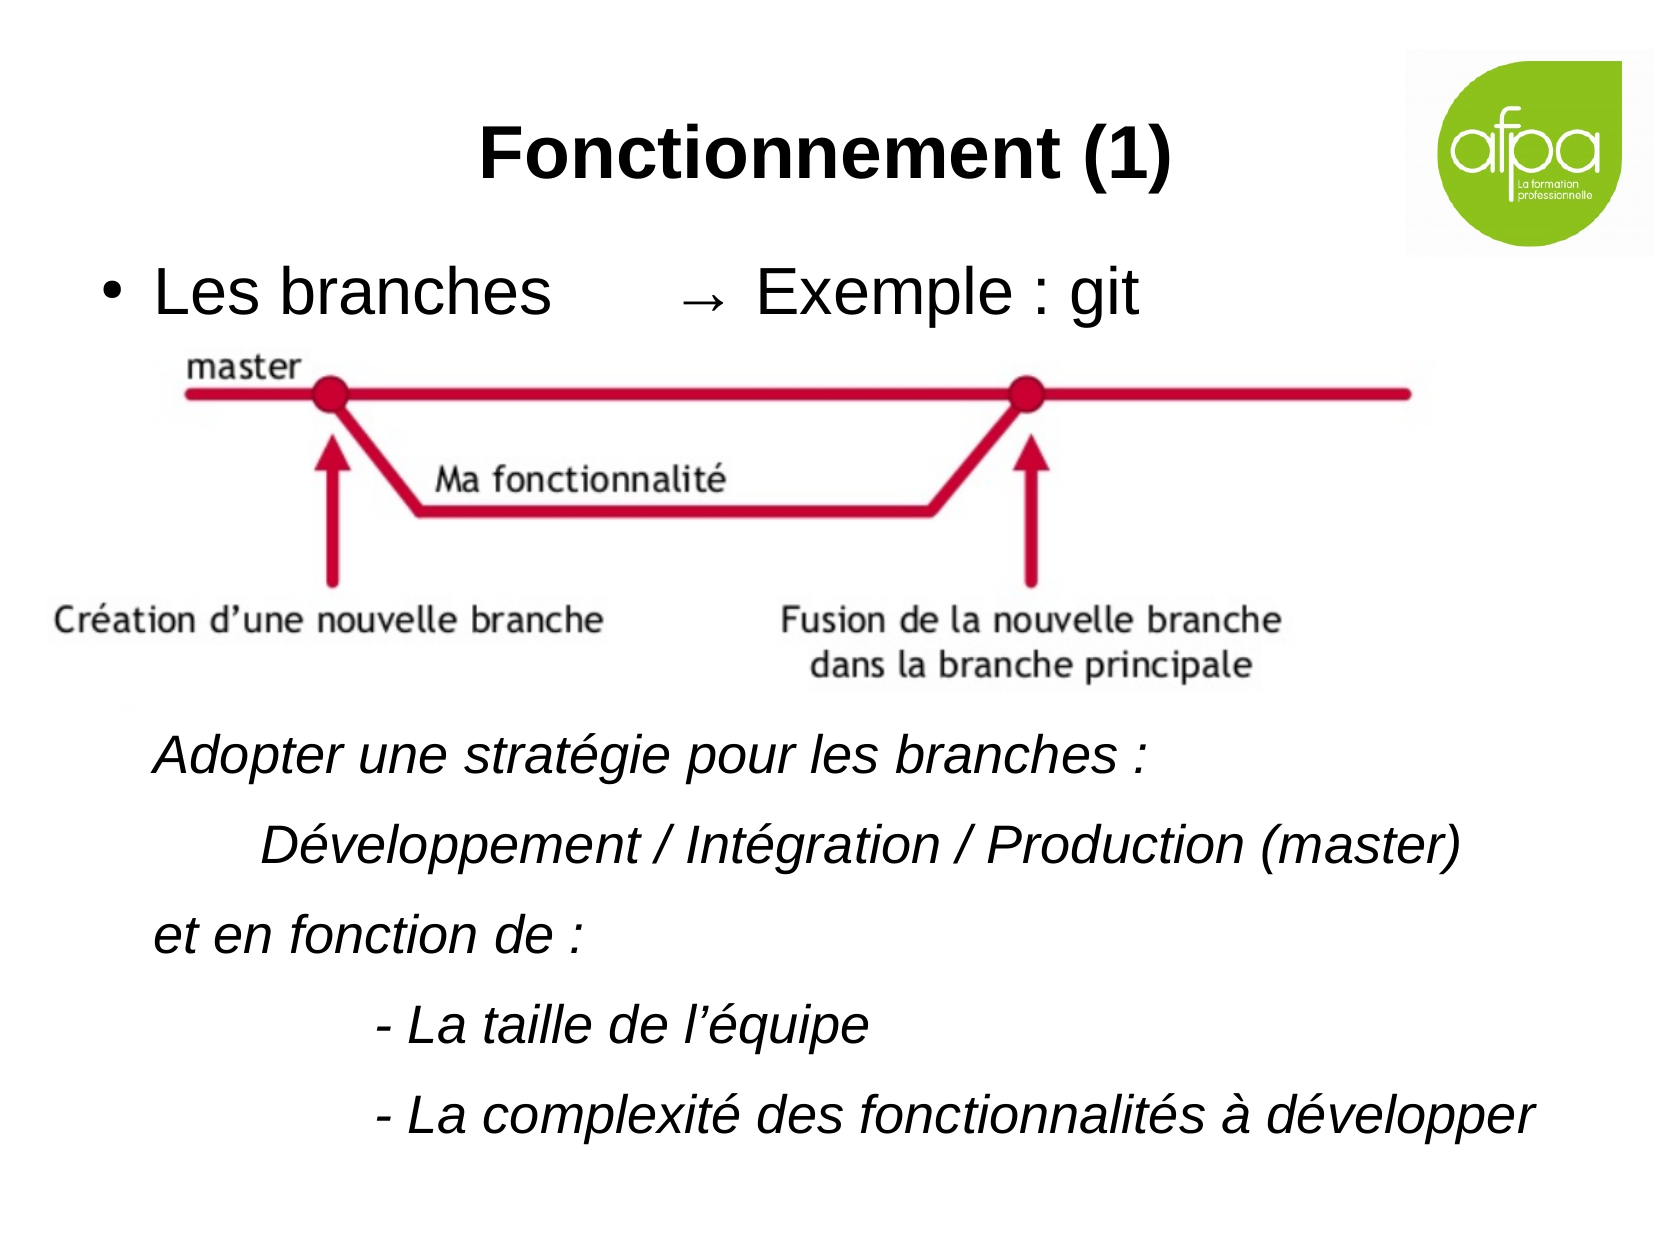

# Fonctionnement (1)
Les branches 		→ Exemple : git
Adopter une stratégie pour les branches :
Développement / Intégration / Production (master)
et en fonction de :
- La taille de l’équipe
- La complexité des fonctionnalités à développer